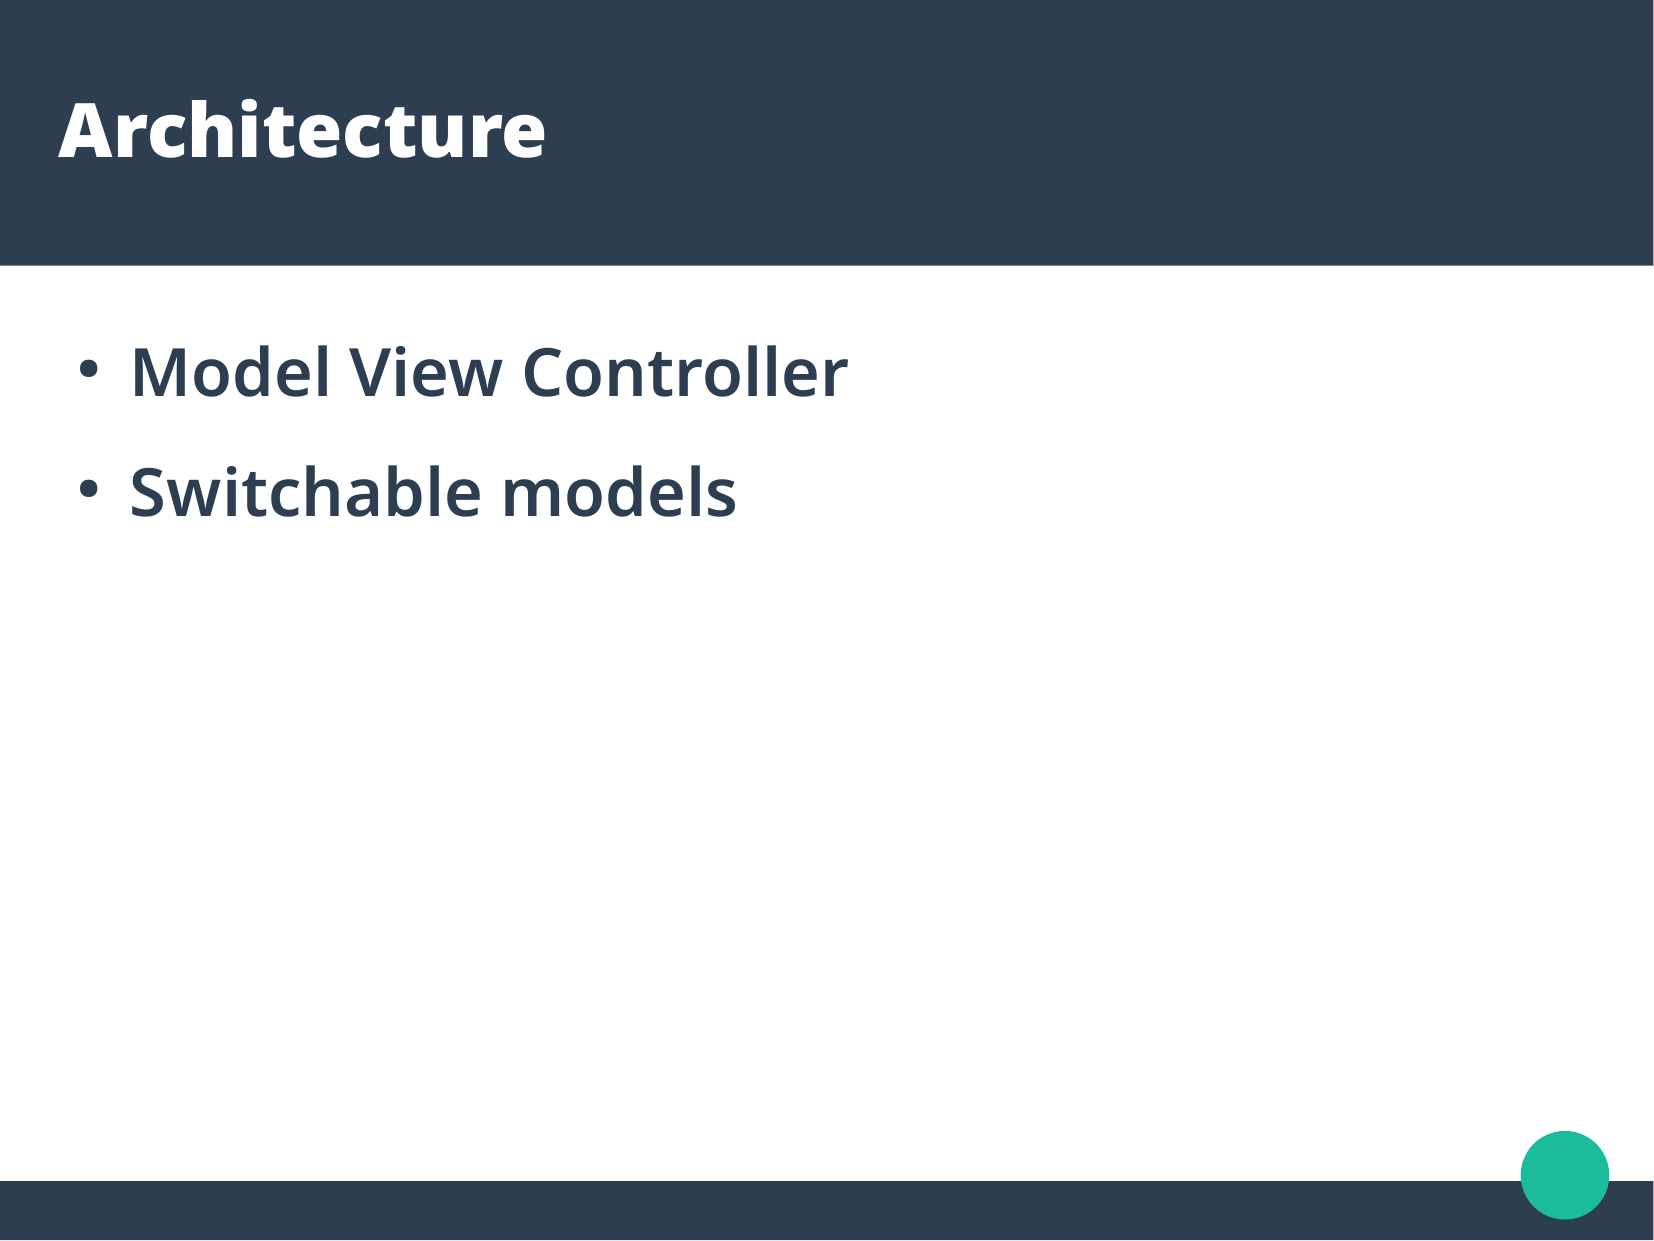

# Architecture
Model View Controller
Switchable models